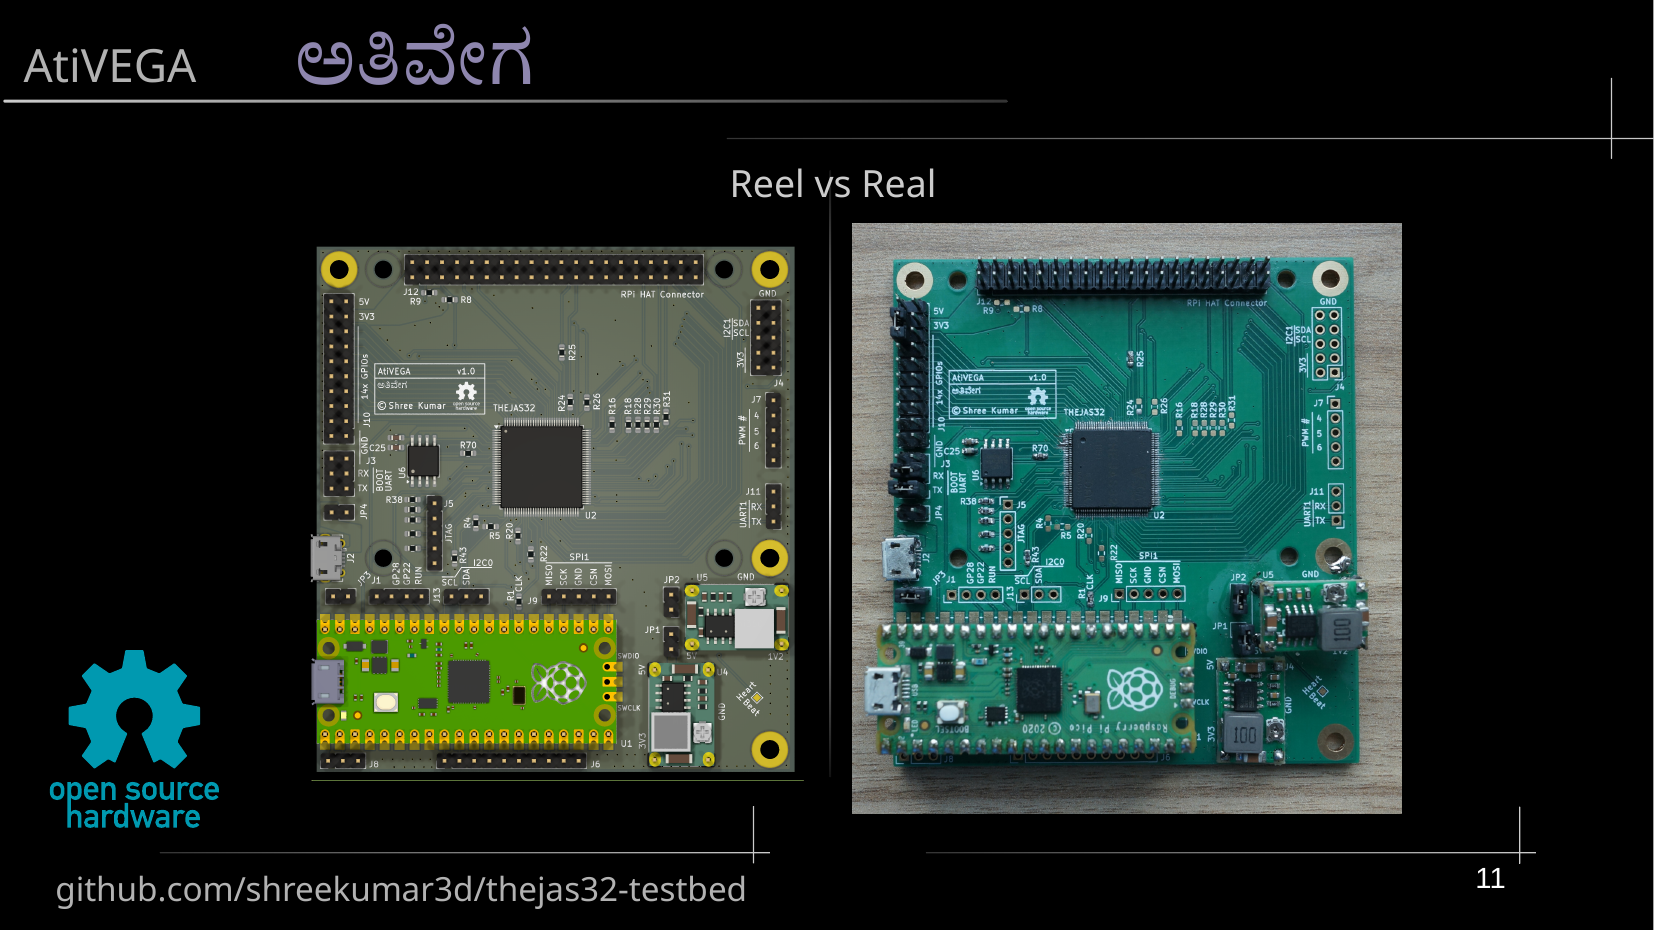

ಅತಿವೇಗ
# AtiVEGA
Reel vs Real
github.com/shreekumar3d/thejas32-testbed
11